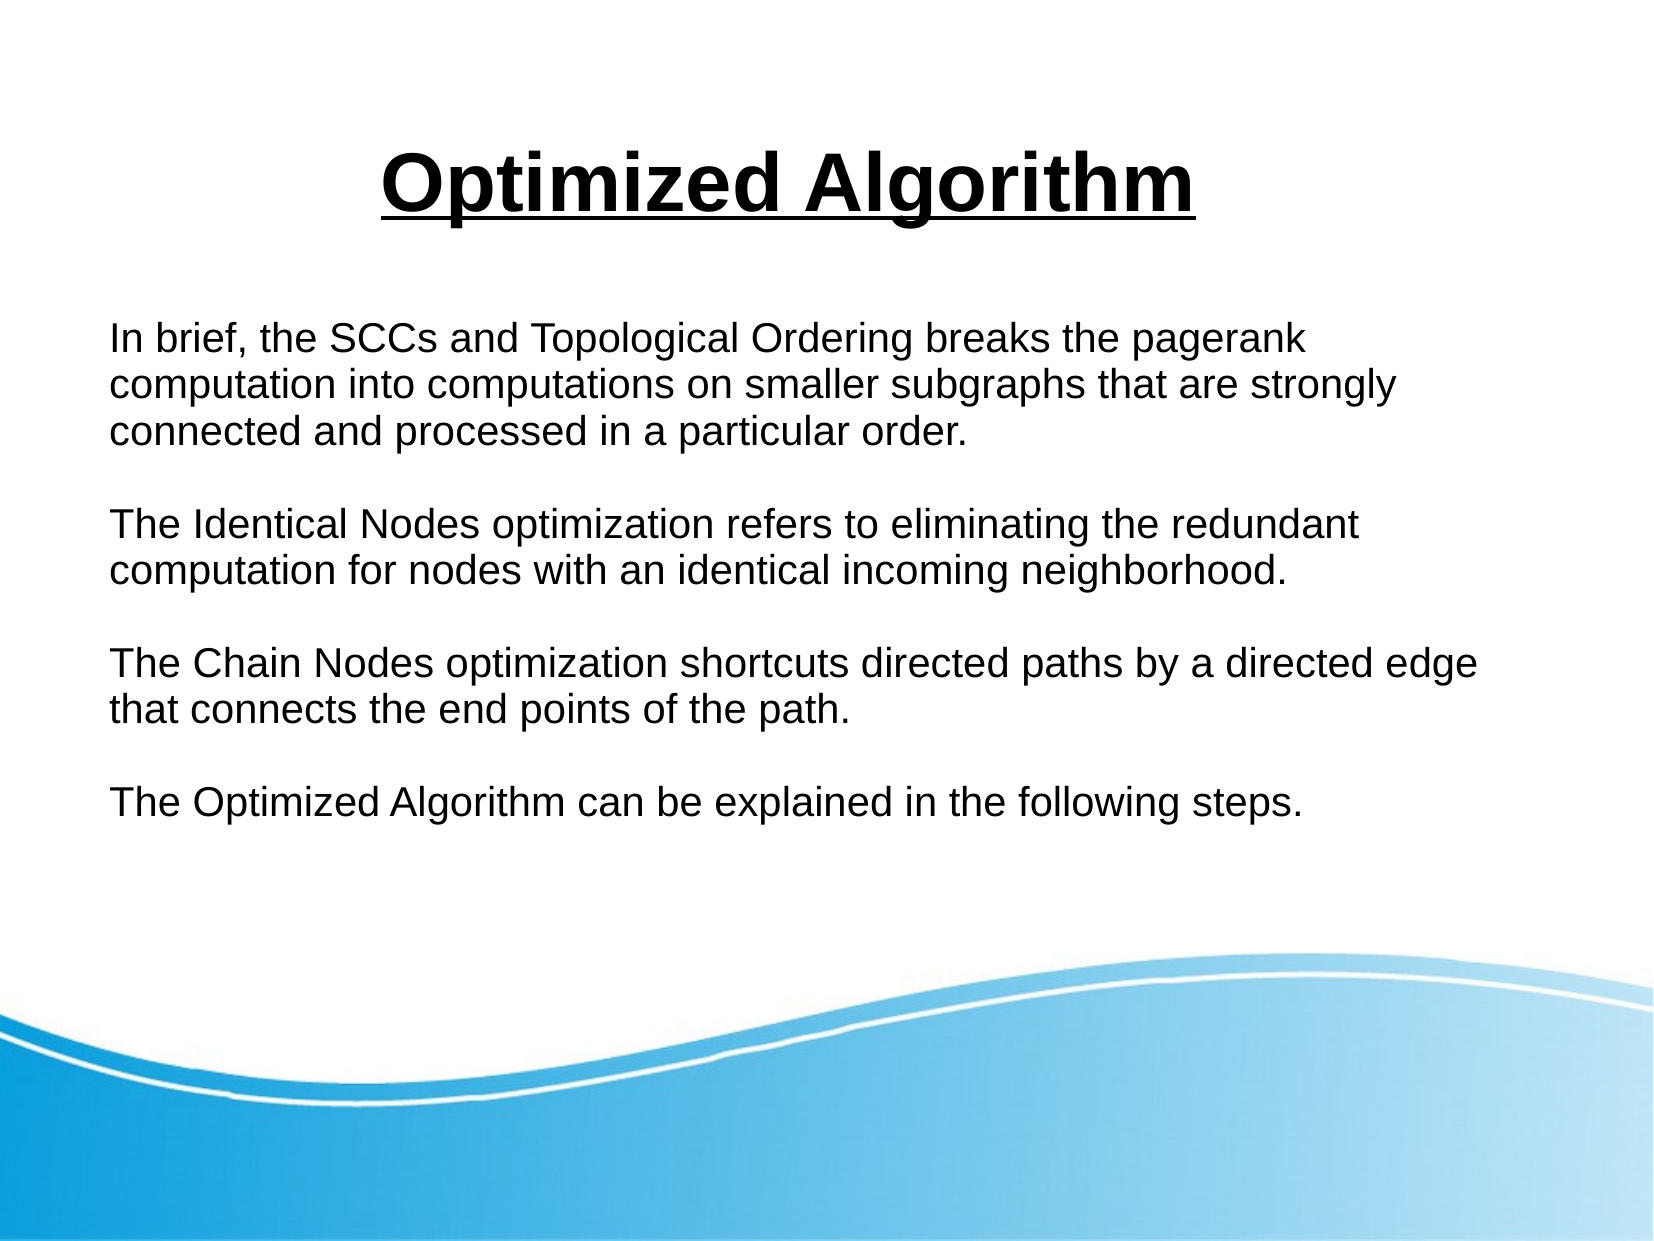

Optimized Algorithm
In brief, the SCCs and Topological Ordering breaks the pagerank computation into computations on smaller subgraphs that are strongly connected and processed in a particular order.
The Identical Nodes optimization refers to eliminating the redundant computation for nodes with an identical incoming neighborhood.
The Chain Nodes optimization shortcuts directed paths by a directed edge that connects the end points of the path.
The Optimized Algorithm can be explained in the following steps.